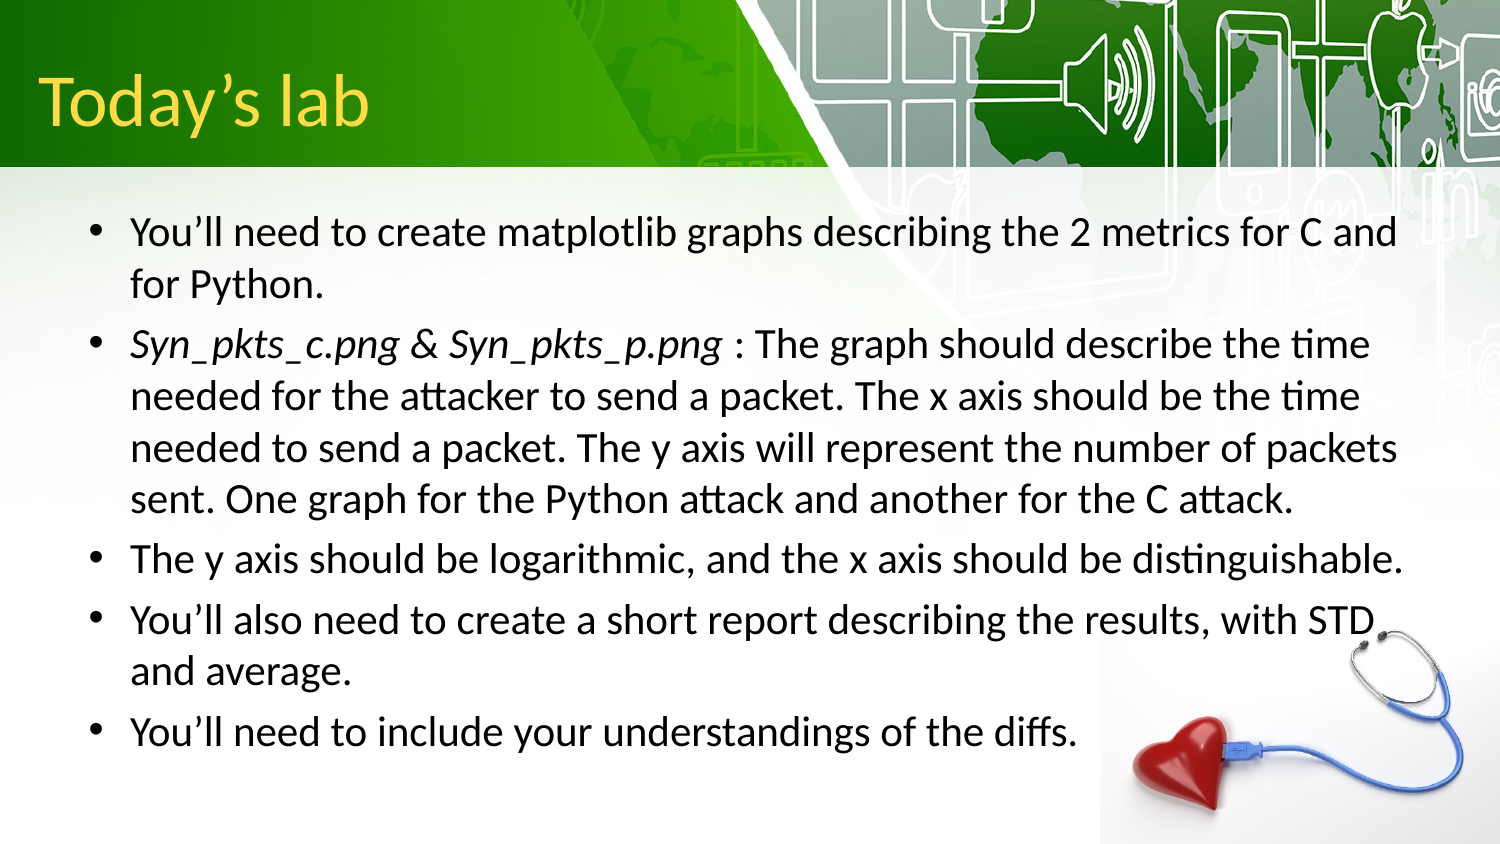

# Today’s lab
You’ll need to create matplotlib graphs describing the 2 metrics for C and for Python.
Syn_pkts_c.png & Syn_pkts_p.png : The graph should describe the time needed for the attacker to send a packet. The x axis should be the time needed to send a packet. The y axis will represent the number of packets sent. One graph for the Python attack and another for the C attack.
The y axis should be logarithmic, and the x axis should be distinguishable.
You’ll also need to create a short report describing the results, with STD and average.
You’ll need to include your understandings of the diffs.